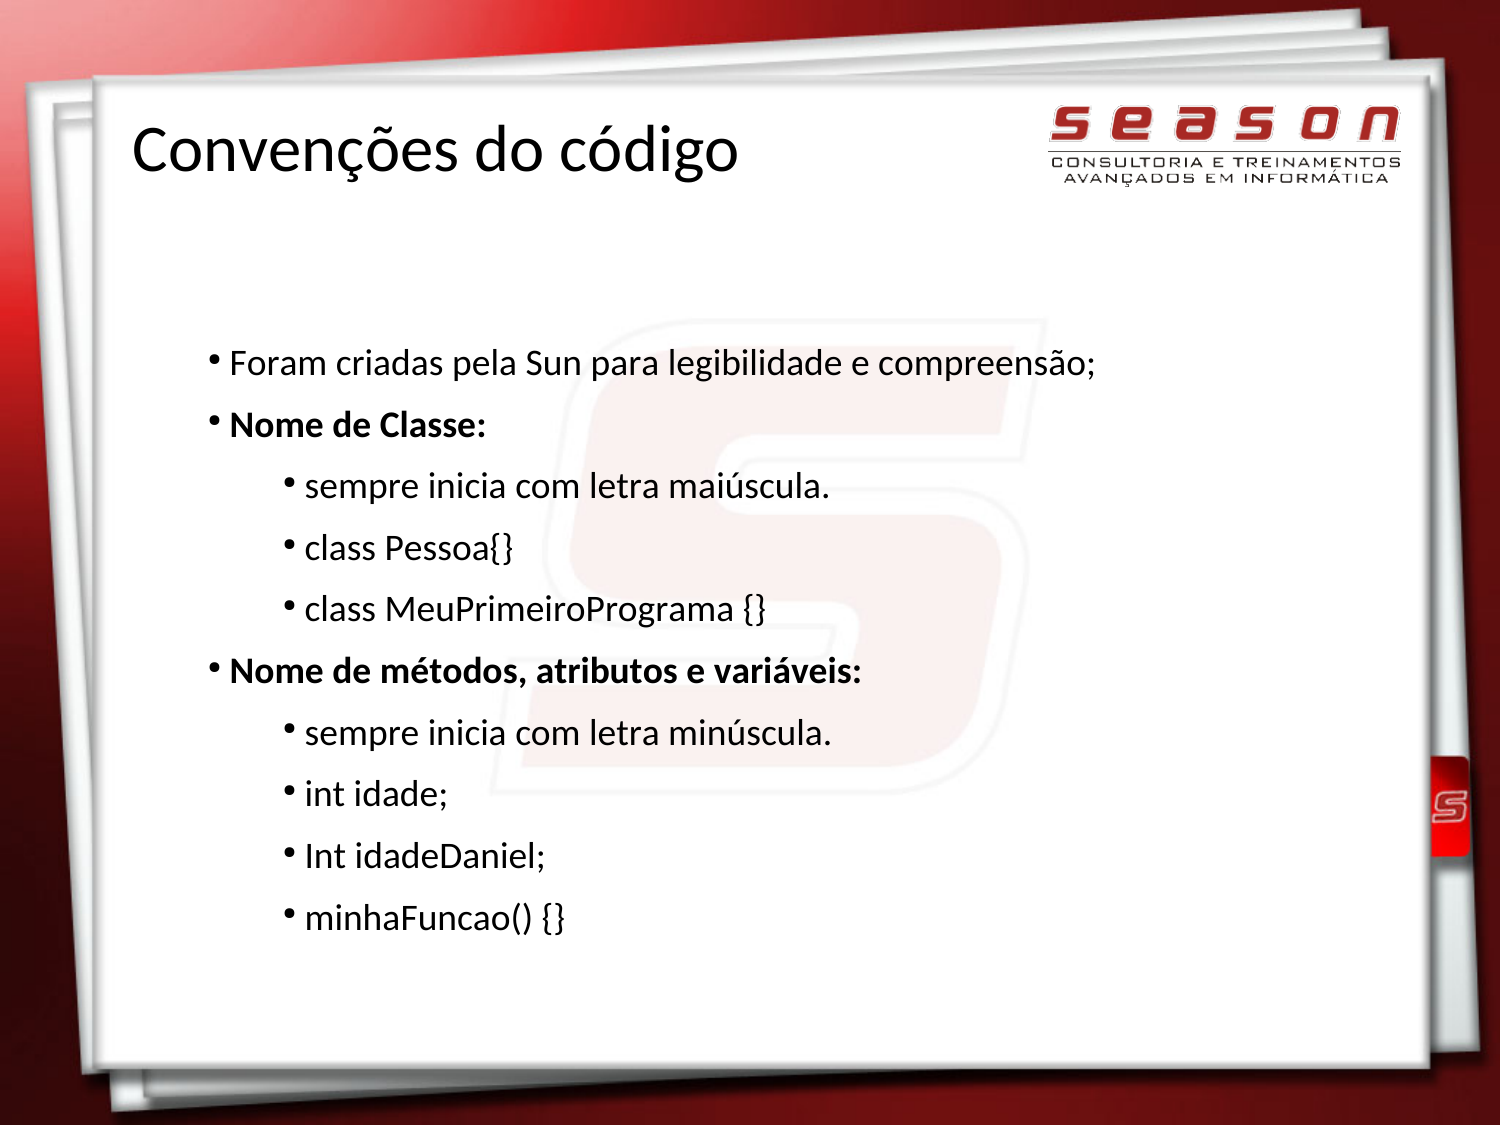

# Convenções do código
 Foram criadas pela Sun para legibilidade e compreensão;
 Nome de Classe:
 sempre inicia com letra maiúscula.
 class Pessoa{}
 class MeuPrimeiroPrograma {}
 Nome de métodos, atributos e variáveis:
 sempre inicia com letra minúscula.
 int idade;
 Int idadeDaniel;
 minhaFuncao() {}